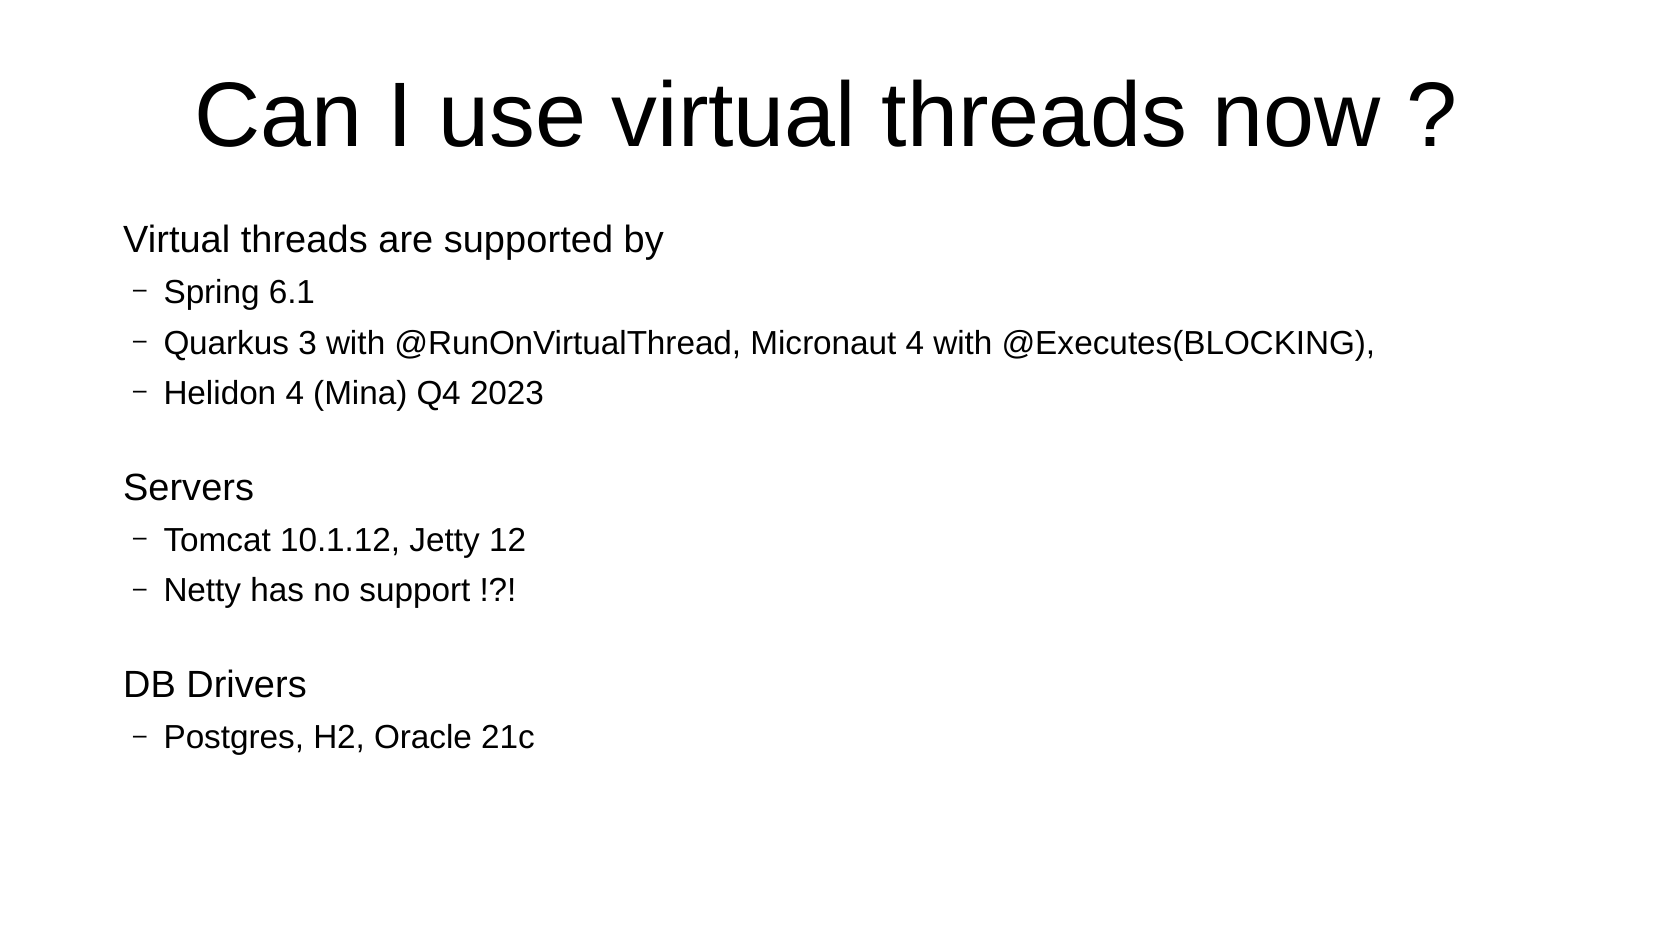

# Can I use virtual threads now ?
Virtual threads are supported by
Spring 6.1
Quarkus 3 with @RunOnVirtualThread, Micronaut 4 with @Executes(BLOCKING),
Helidon 4 (Mina) Q4 2023
Servers
Tomcat 10.1.12, Jetty 12
Netty has no support !?!
DB Drivers
Postgres, H2, Oracle 21c